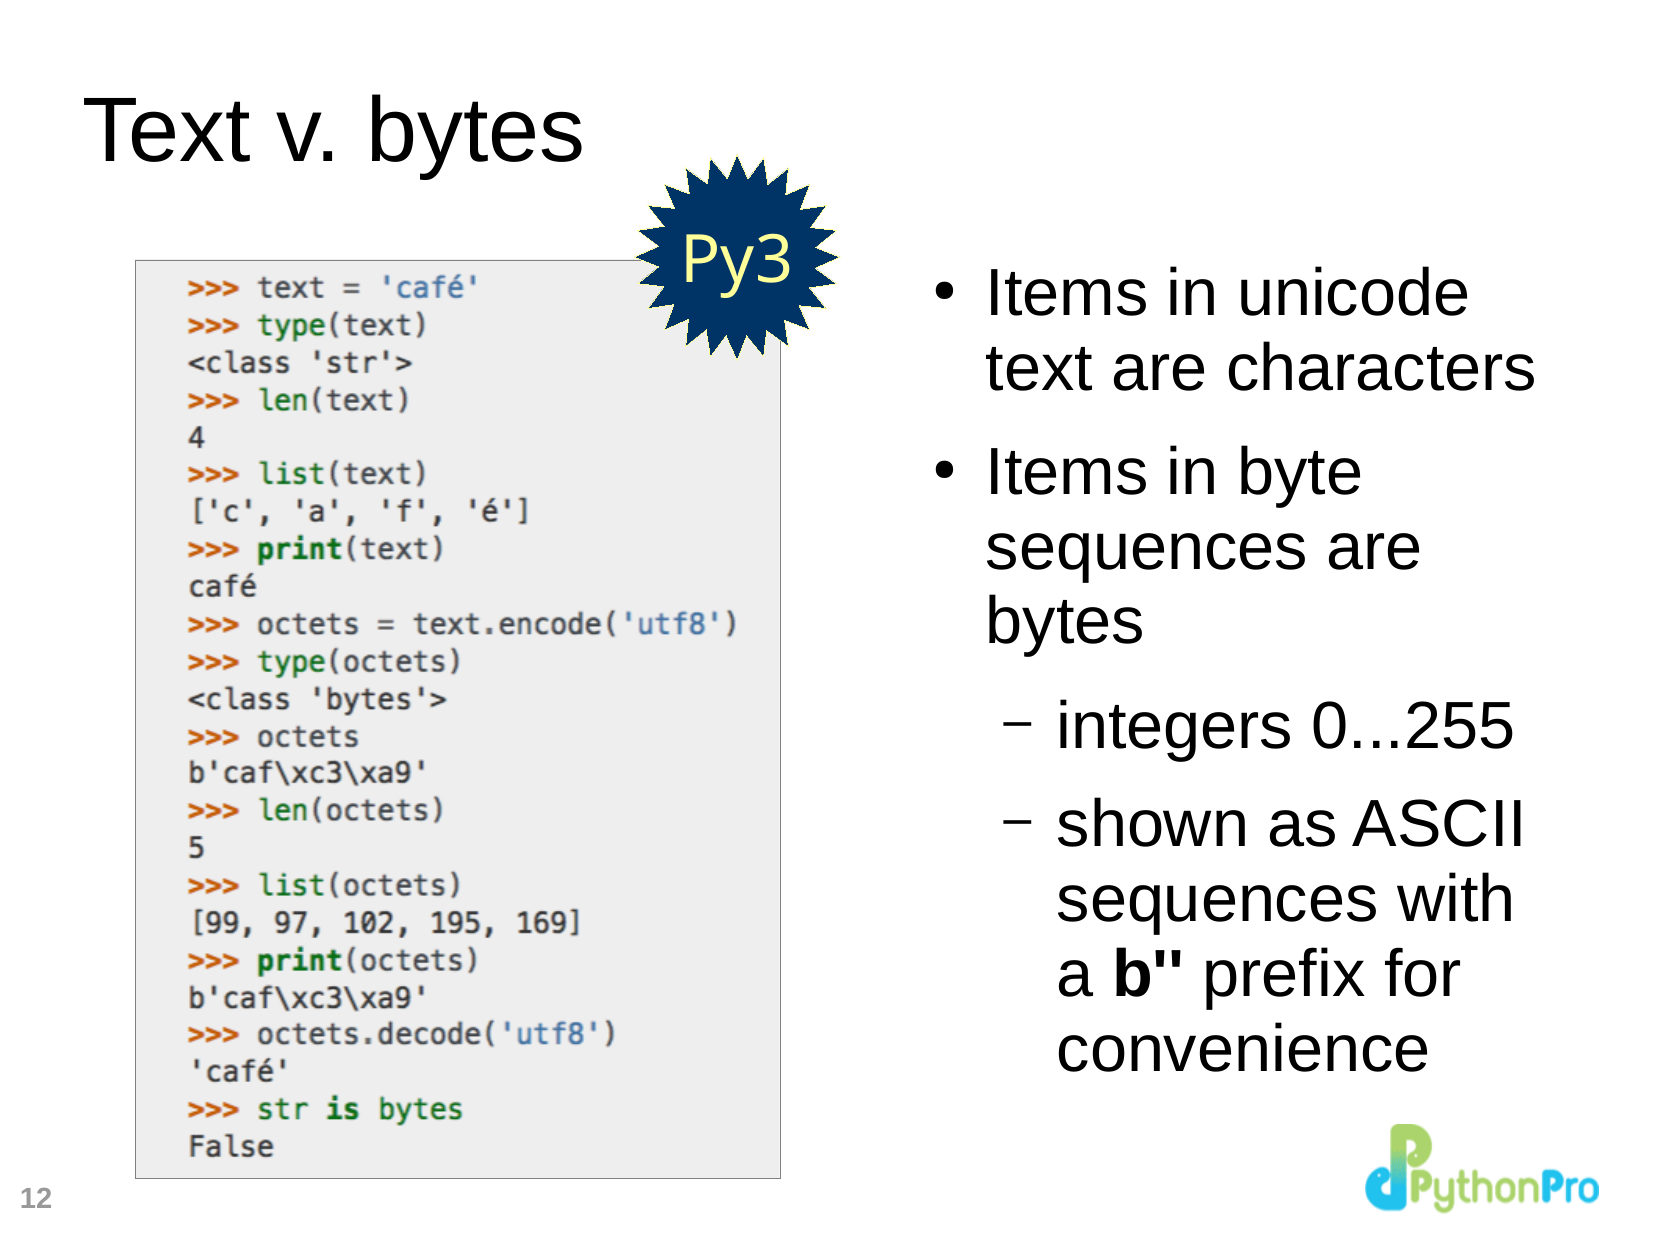

# Text v. bytes
Py3
Items in unicode text are characters
Items in byte sequences are bytes
integers 0...255
shown as ASCII sequences with a b'' prefix for convenience
12